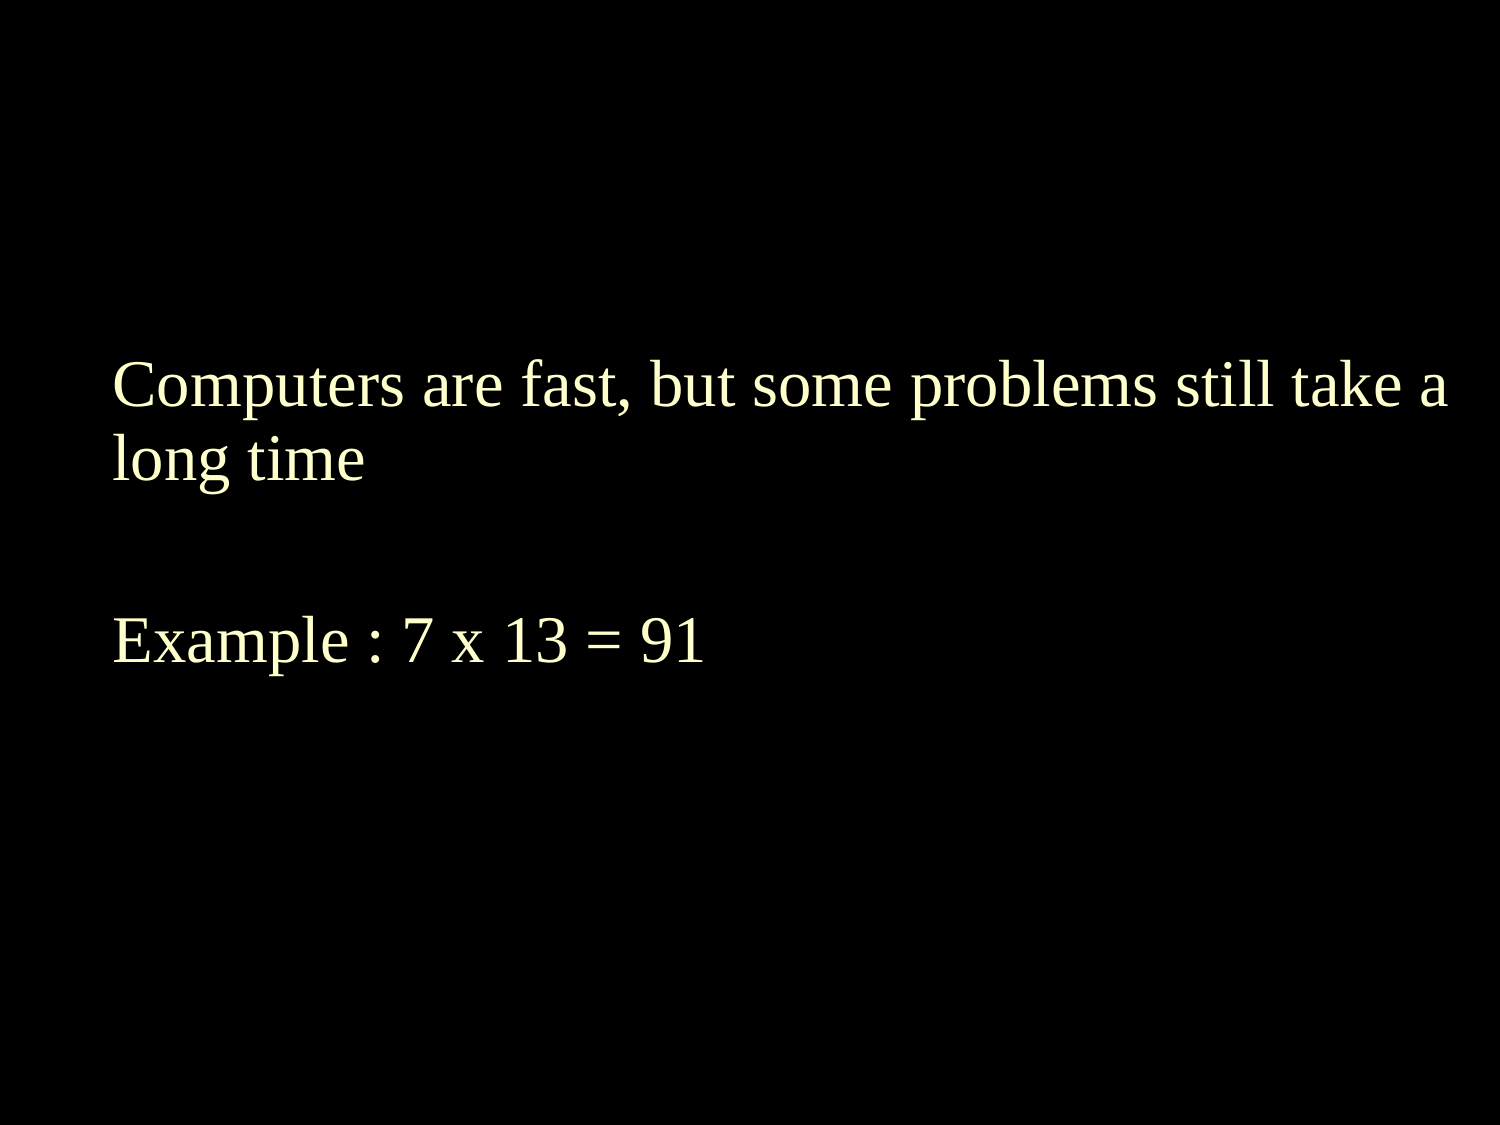

#
Computers are fast, but some problems still take a long time
Example : 7 x 13 = 91